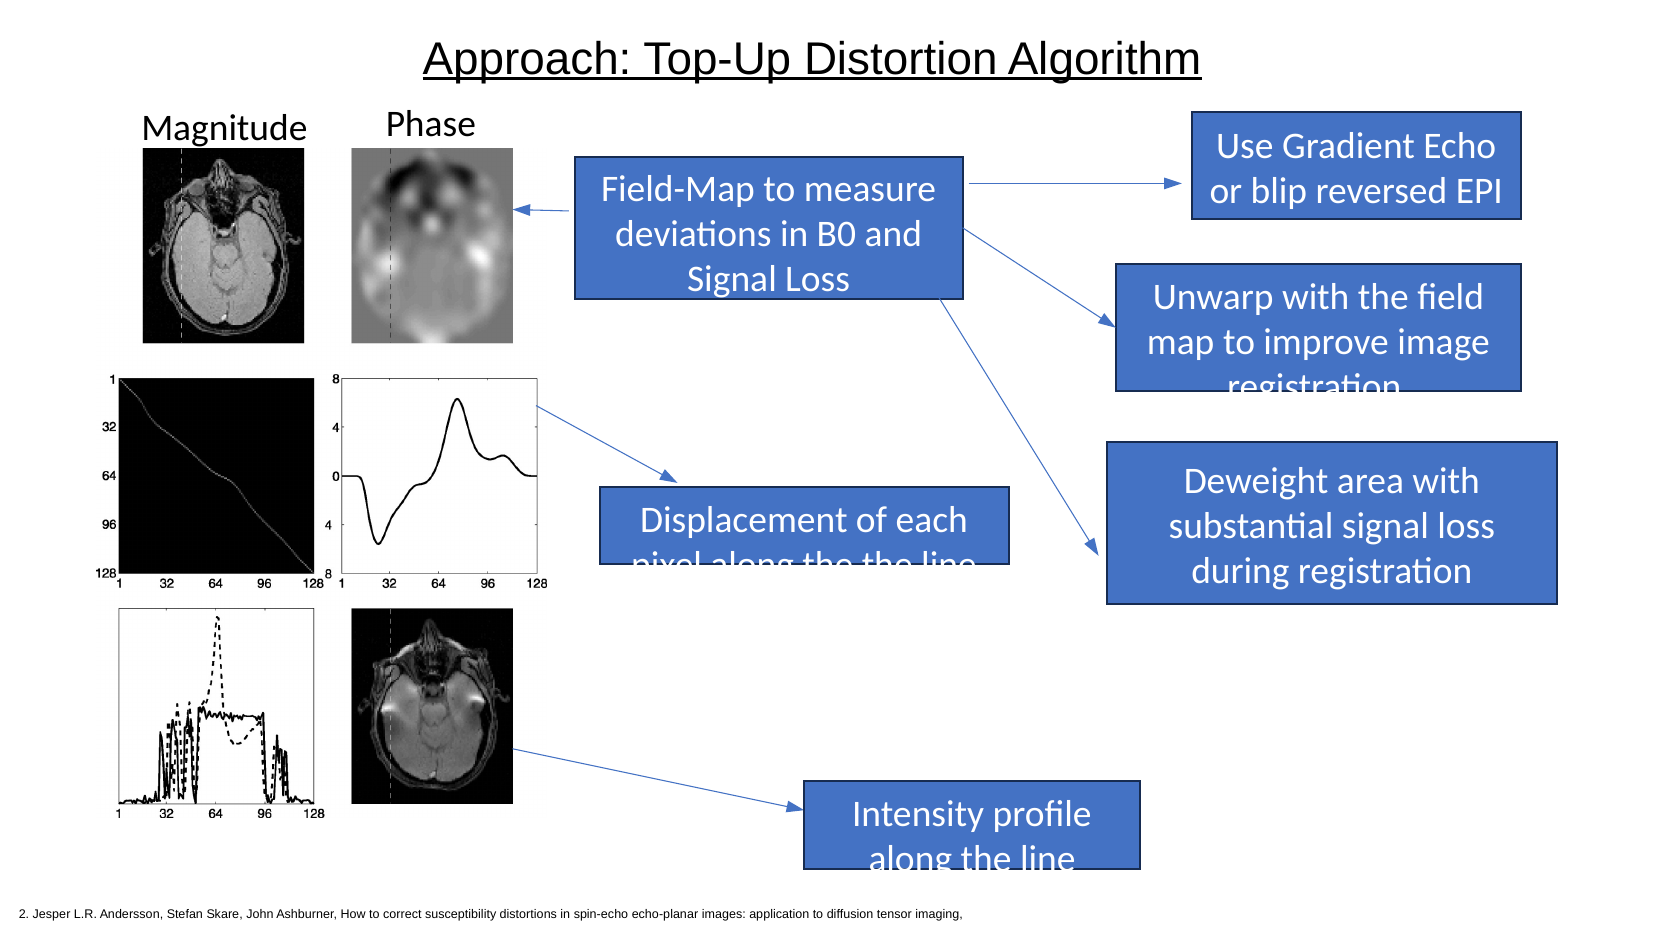

# Approach: Top-Up Distortion Algorithm
Phase
Magnitude
Use Gradient Echo or blip reversed EPI
Field-Map to measure deviations in B0 and Signal Loss
Unwarp with the field map to improve image registration
Deweight area with substantial signal loss during registration
Displacement of each pixel along the the line
Intensity profile along the line
2. Jesper L.R. Andersson, Stefan Skare, John Ashburner, How to correct susceptibility distortions in spin-echo echo-planar images: application to diffusion tensor imaging,